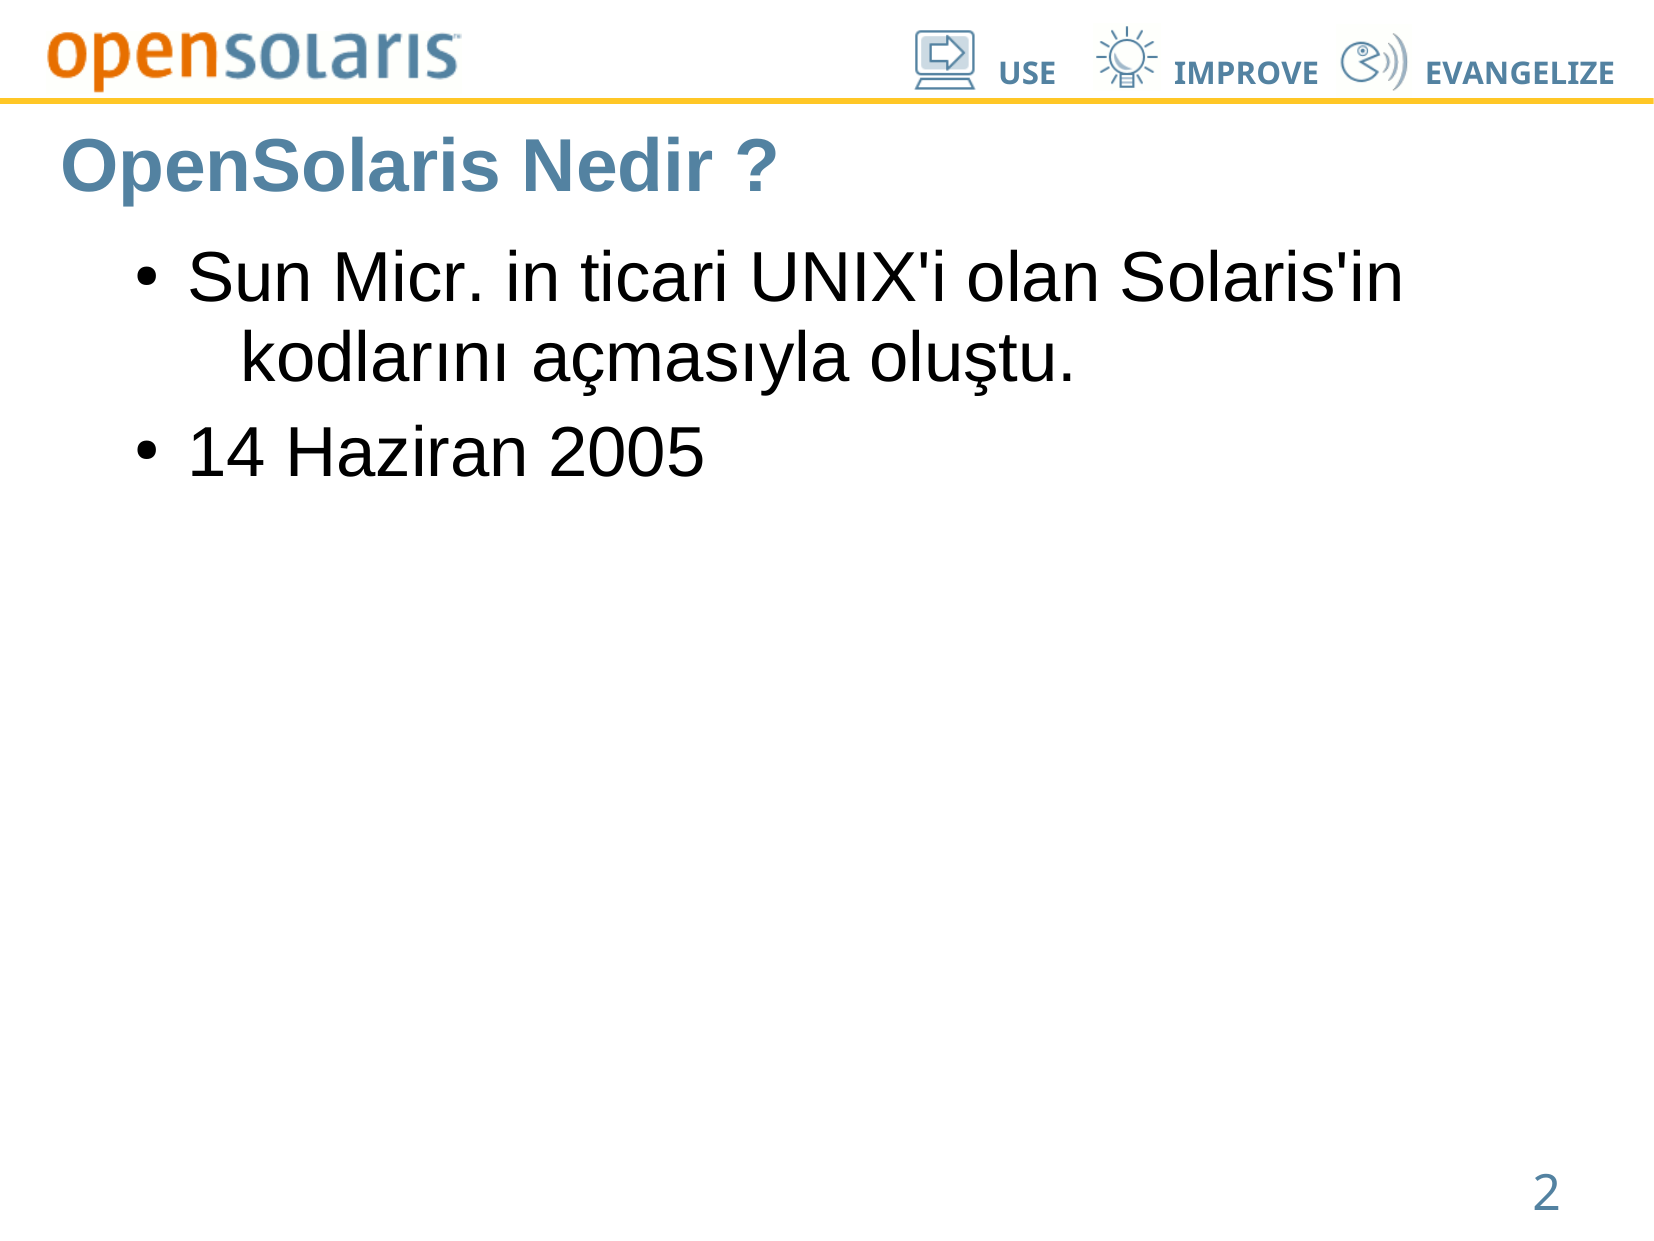

# OpenSolaris Nedir ?
Sun Micr. in ticari UNIX'i olan Solaris'in kodlarını açmasıyla oluştu.
14 Haziran 2005